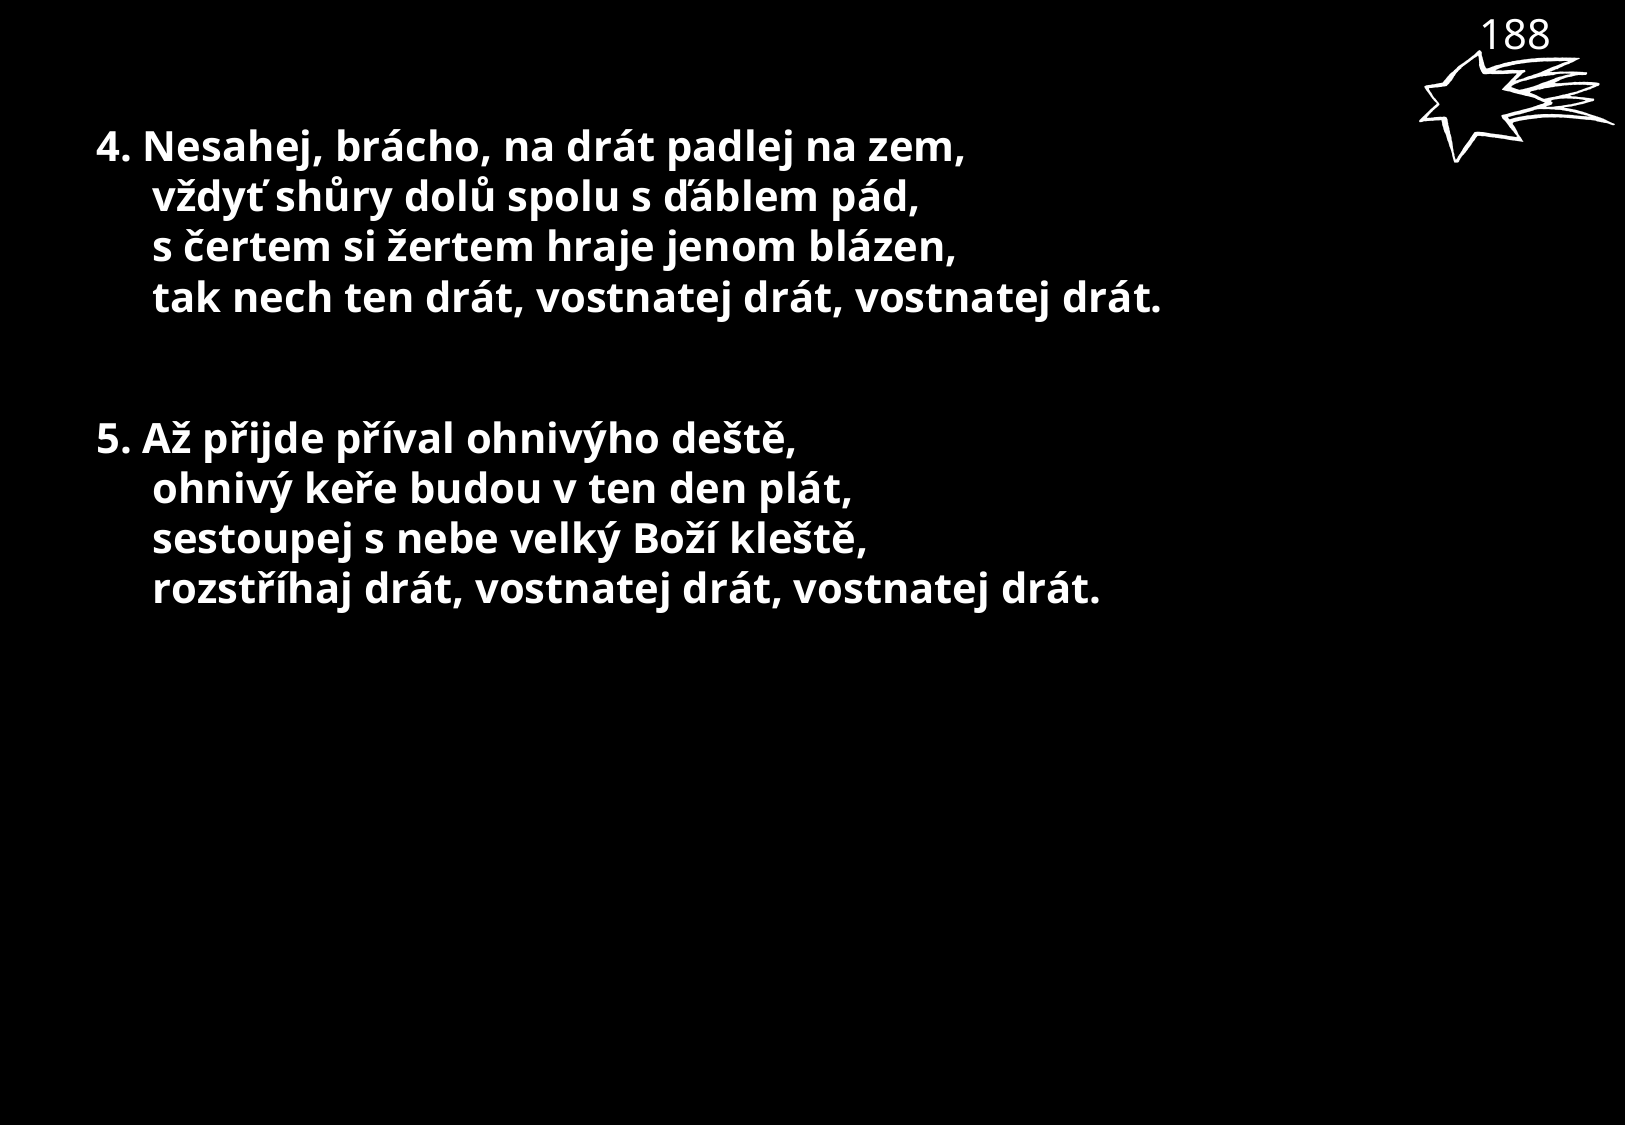

188
# 4. Nesahej, brácho, na drát padlej na zem, vždyť shůry dolů spolu s ďáblem pád, s čertem si žertem hraje jenom blázen, tak nech ten drát, vostnatej drát, vostnatej drát.
5. Až přijde příval ohnivýho deště,
ohnivý keře budou v ten den plát,
sestoupej s nebe velký Boží kleště,
rozstříhaj drát, vostnatej drát, vostnatej drát.